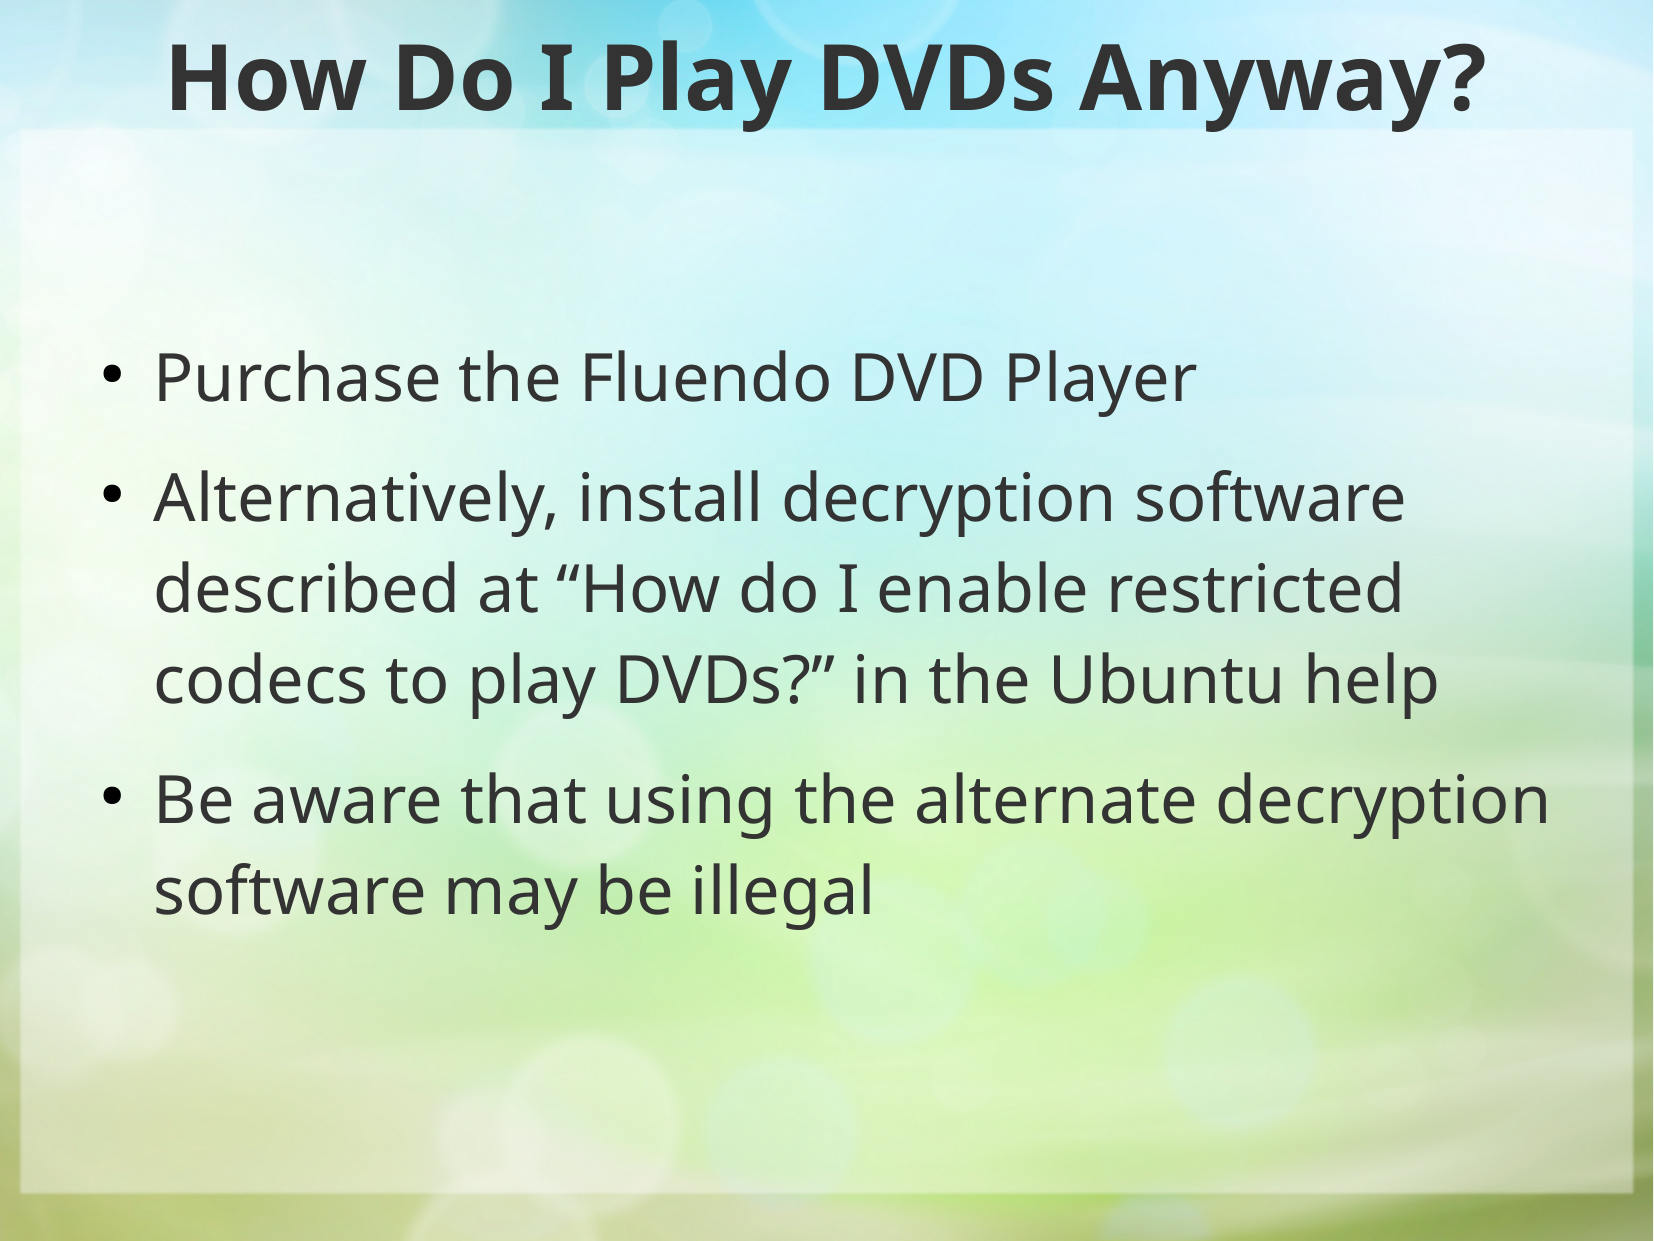

# How Do I Play DVDs Anyway?
Purchase the Fluendo DVD Player
Alternatively, install decryption software described at “How do I enable restricted codecs to play DVDs?” in the Ubuntu help
Be aware that using the alternate decryption software may be illegal